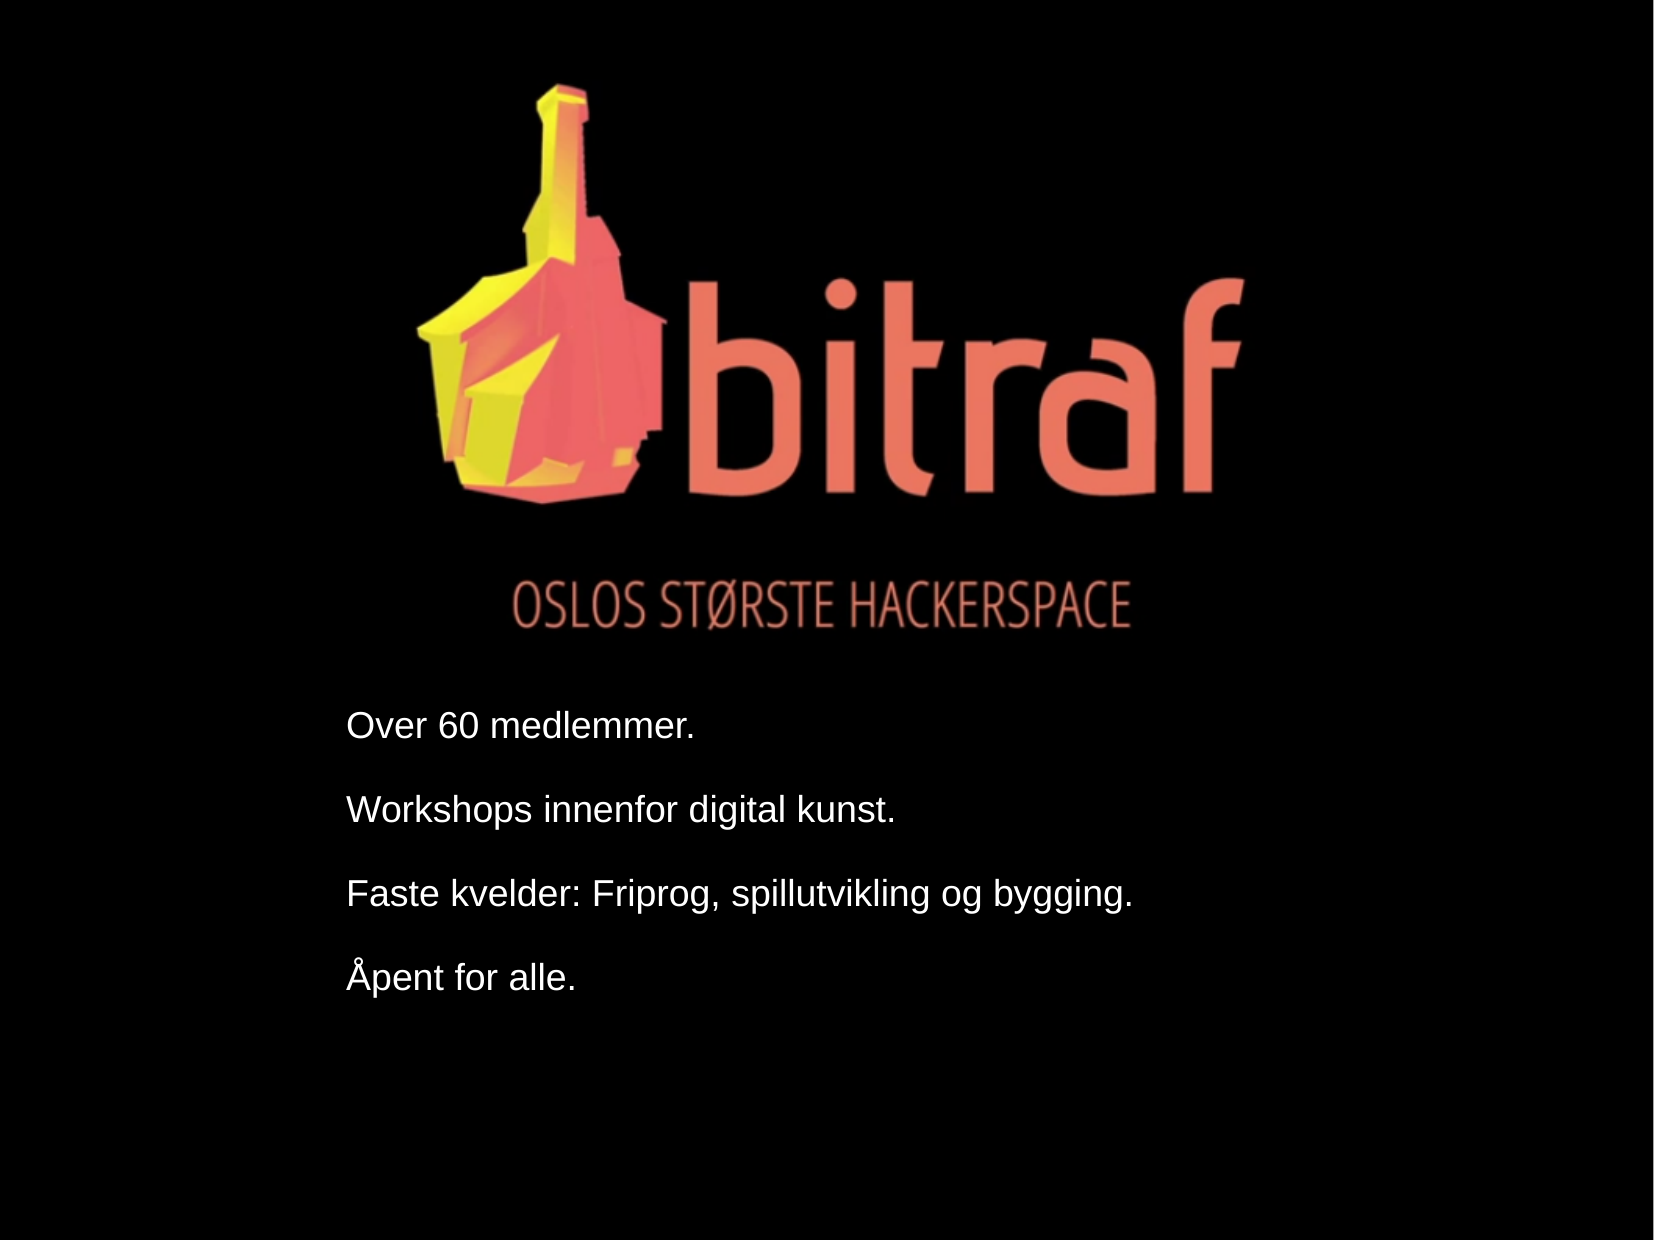

Over 60 medlemmer.
Workshops innenfor digital kunst.
Faste kvelder: Friprog, spillutvikling og bygging.
Åpent for alle.